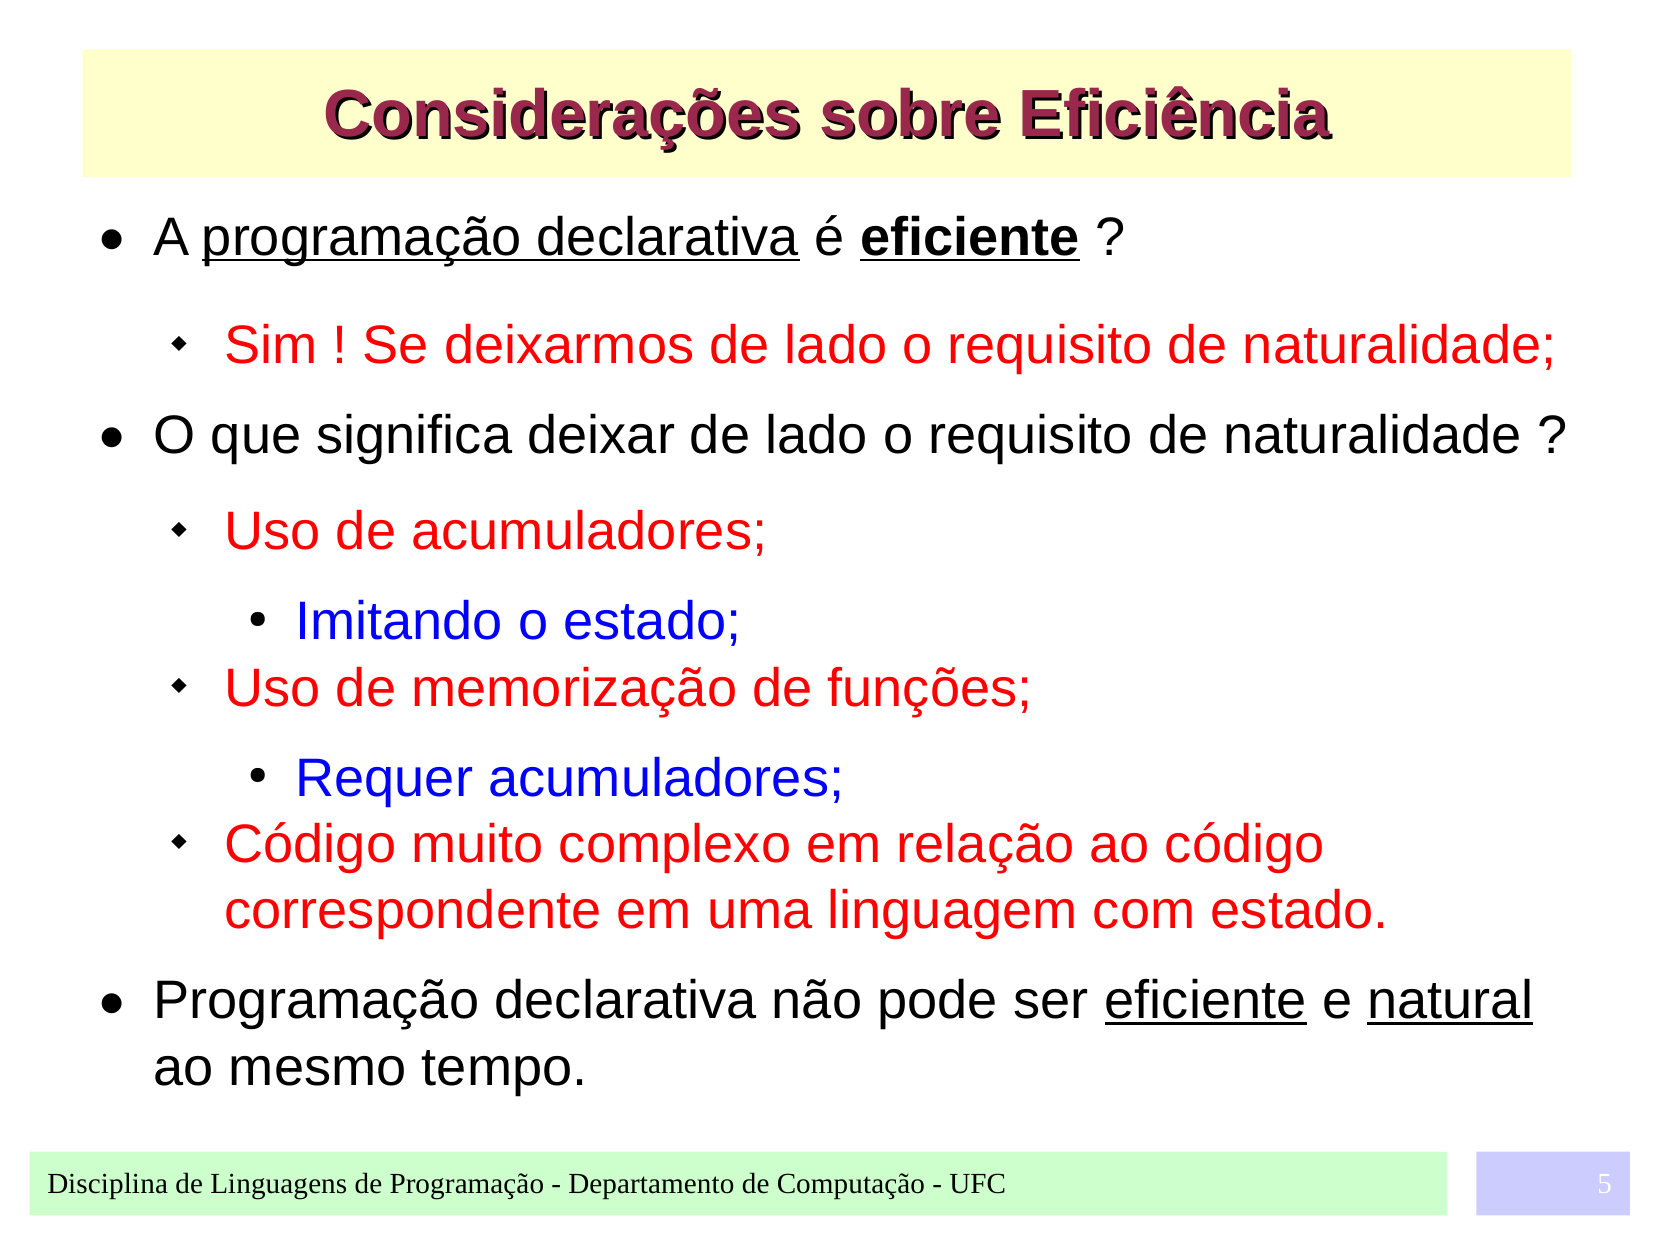

# Considerações sobre Eficiência
A programação declarativa é eficiente ?
Sim ! Se deixarmos de lado o requisito de naturalidade;
O que significa deixar de lado o requisito de naturalidade ?
Uso de acumuladores;
Imitando o estado;
Uso de memorização de funções;
Requer acumuladores;
Código muito complexo em relação ao código correspondente em uma linguagem com estado.
Programação declarativa não pode ser eficiente e natural ao mesmo tempo.
Disciplina de Linguagens de Programação - Departamento de Computação - UFC
5